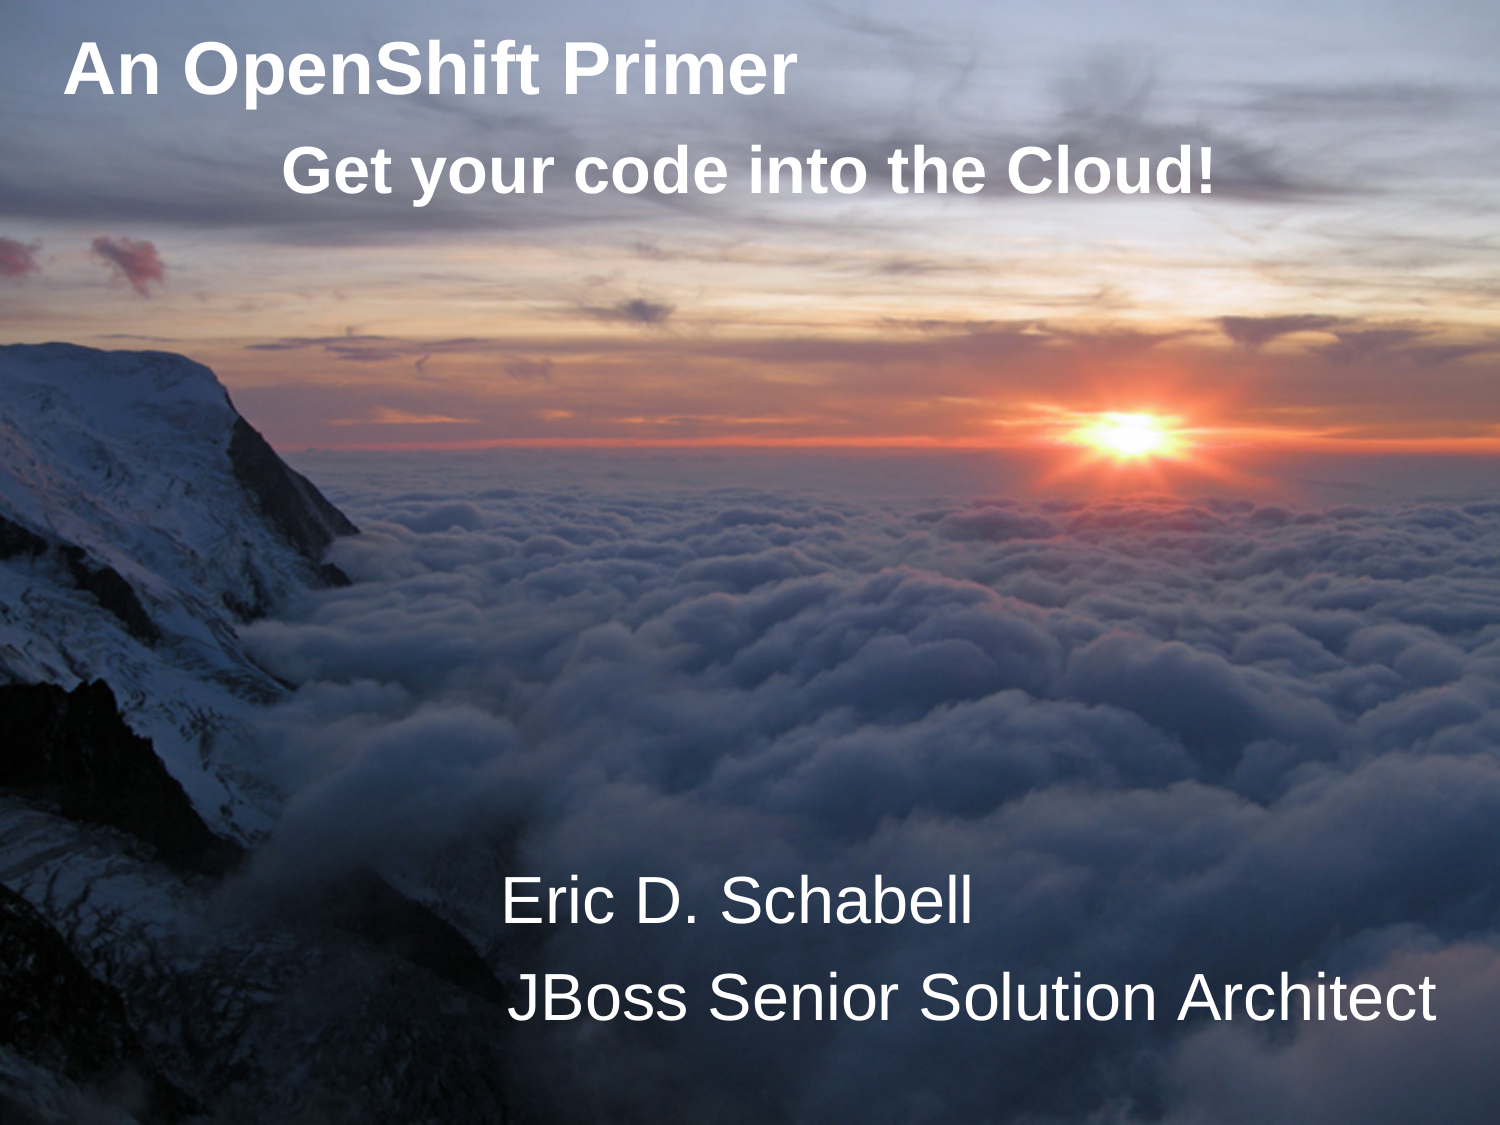

# An OpenShift Primer
Get your code into the Cloud!
Eric D. Schabell
JBoss Senior Solution Architect